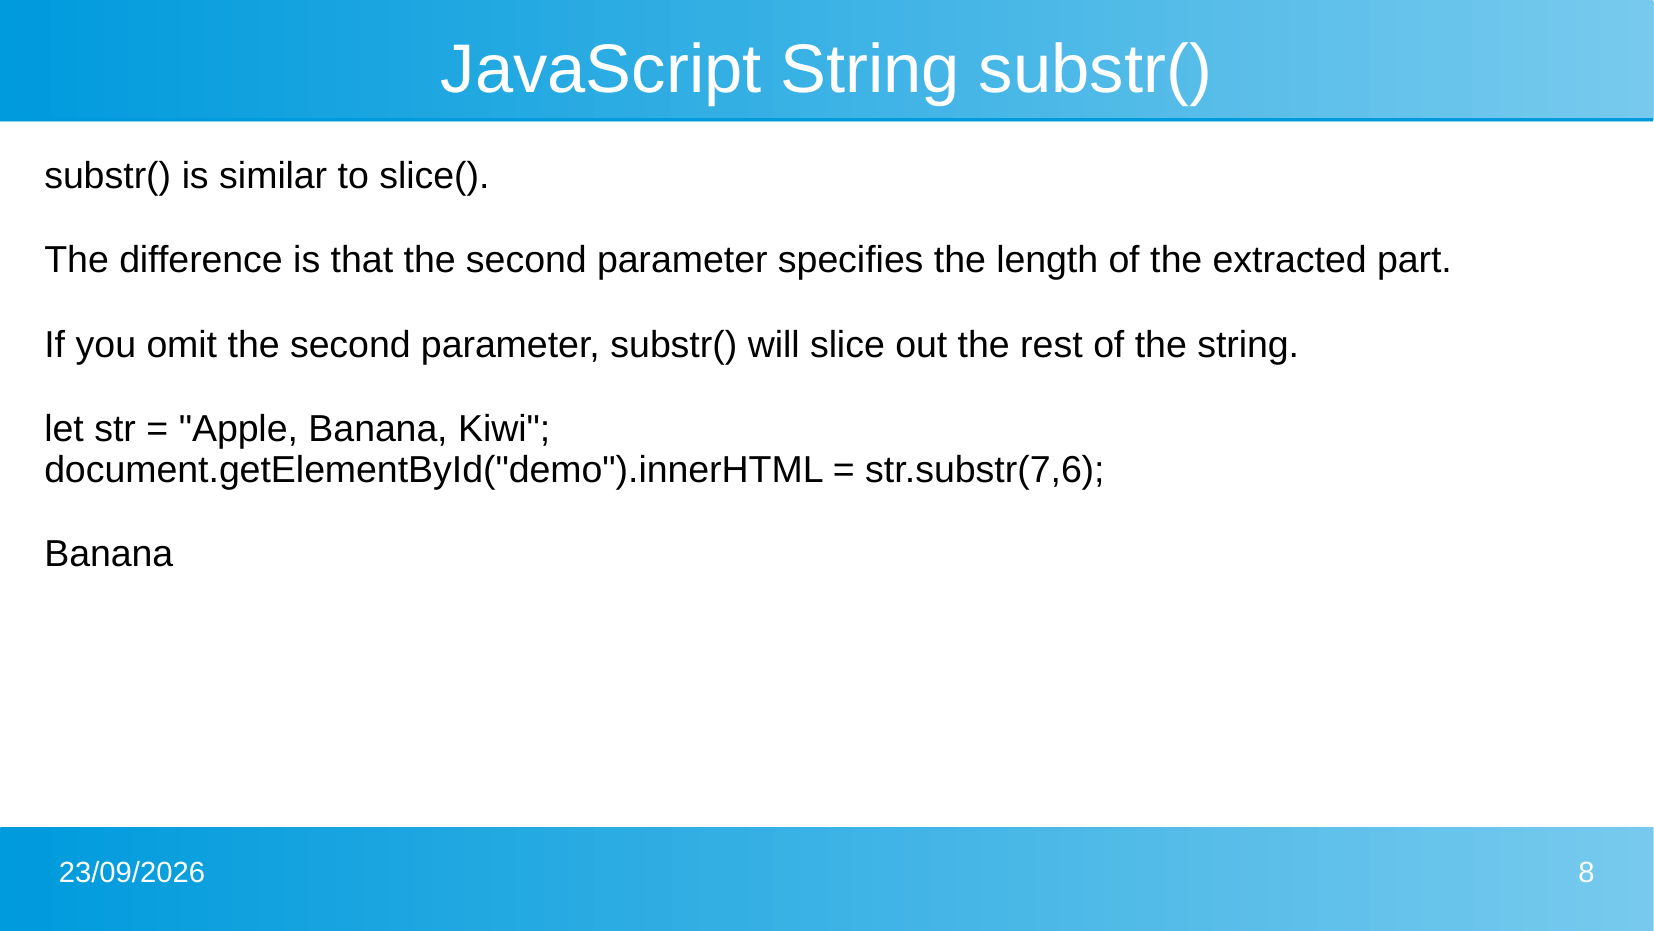

# JavaScript String substr()
substr() is similar to slice().
The difference is that the second parameter specifies the length of the extracted part.
If you omit the second parameter, substr() will slice out the rest of the string.
let str = "Apple, Banana, Kiwi";
document.getElementById("demo").innerHTML = str.substr(7,6);
Banana
8